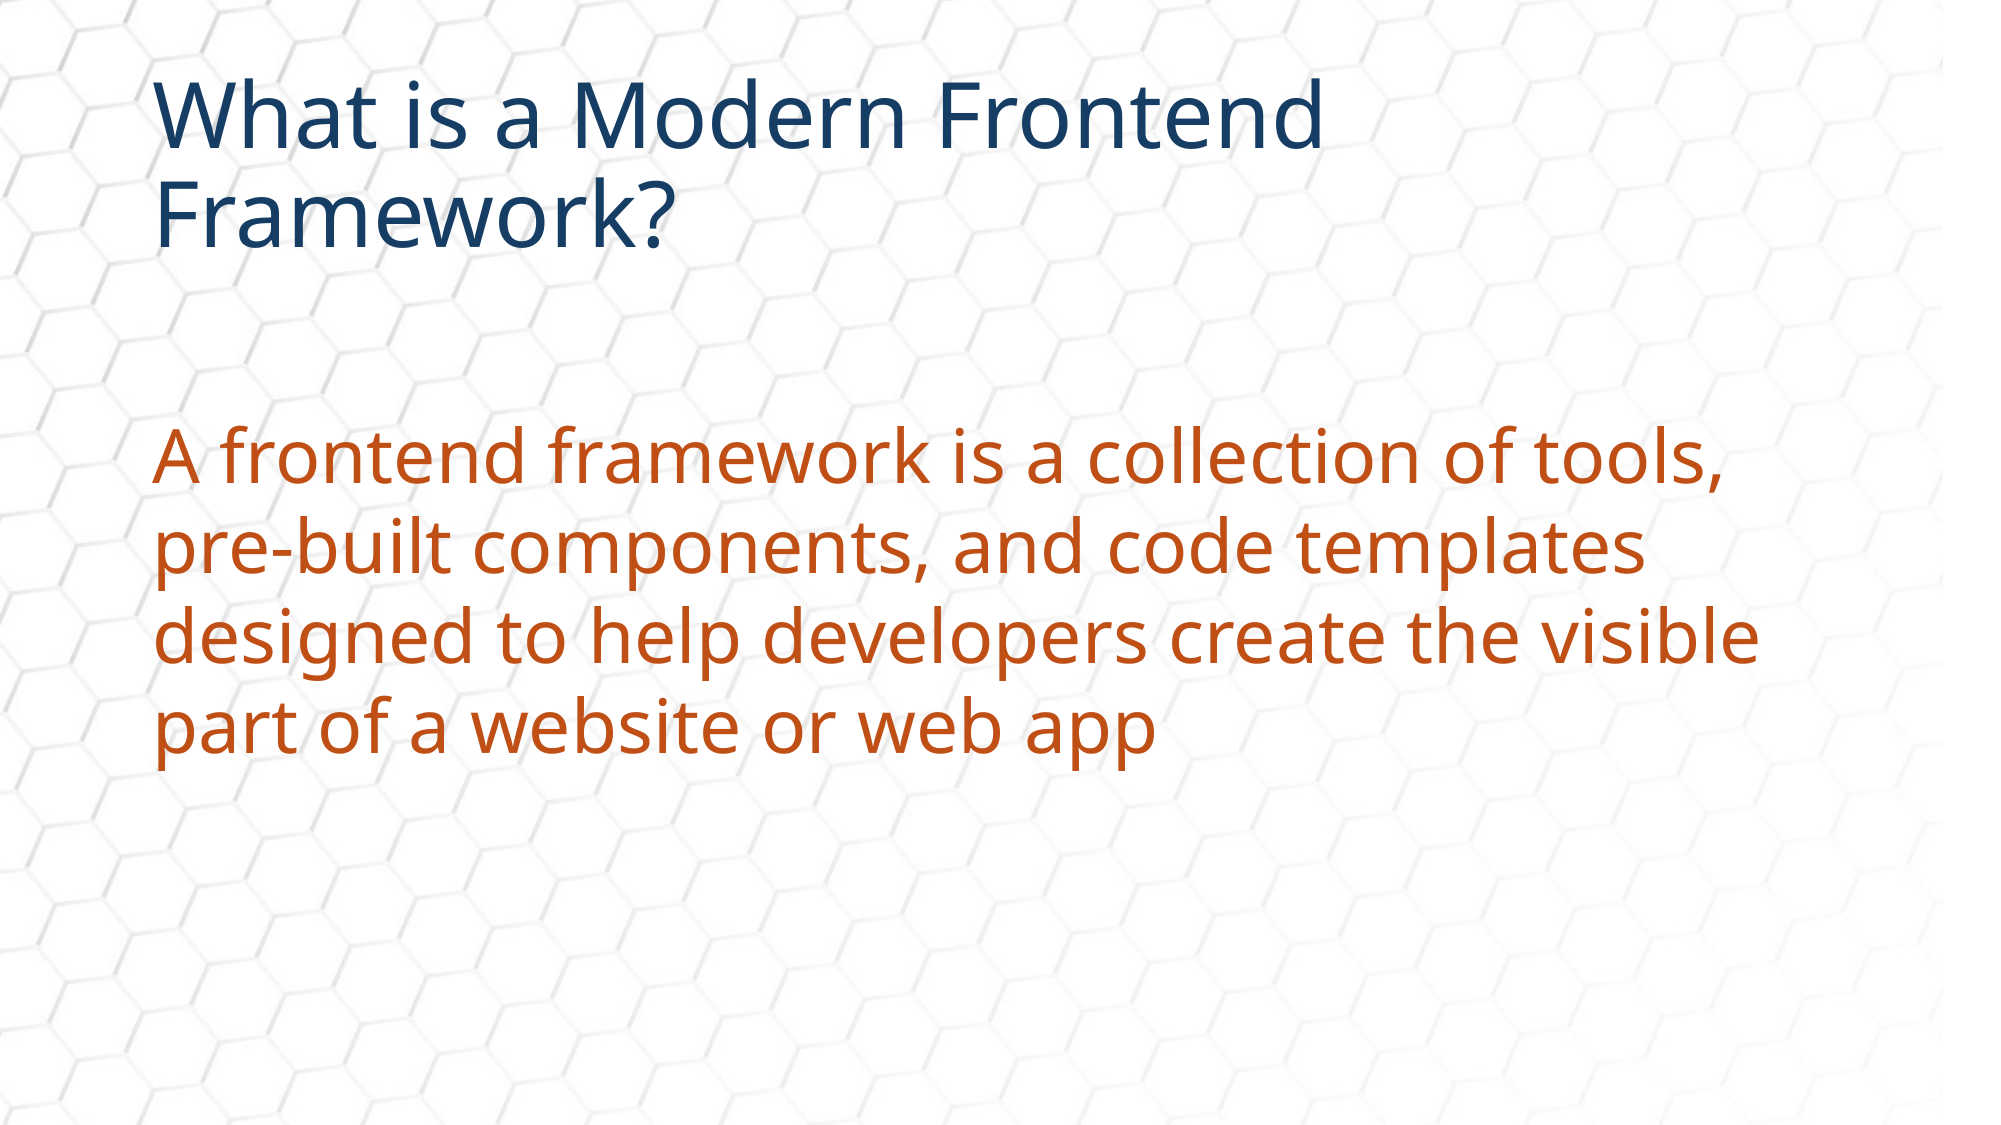

# What is a Modern Frontend Framework?
A frontend framework is a collection of tools, pre-built components, and code templates designed to help developers create the visible part of a website or web app